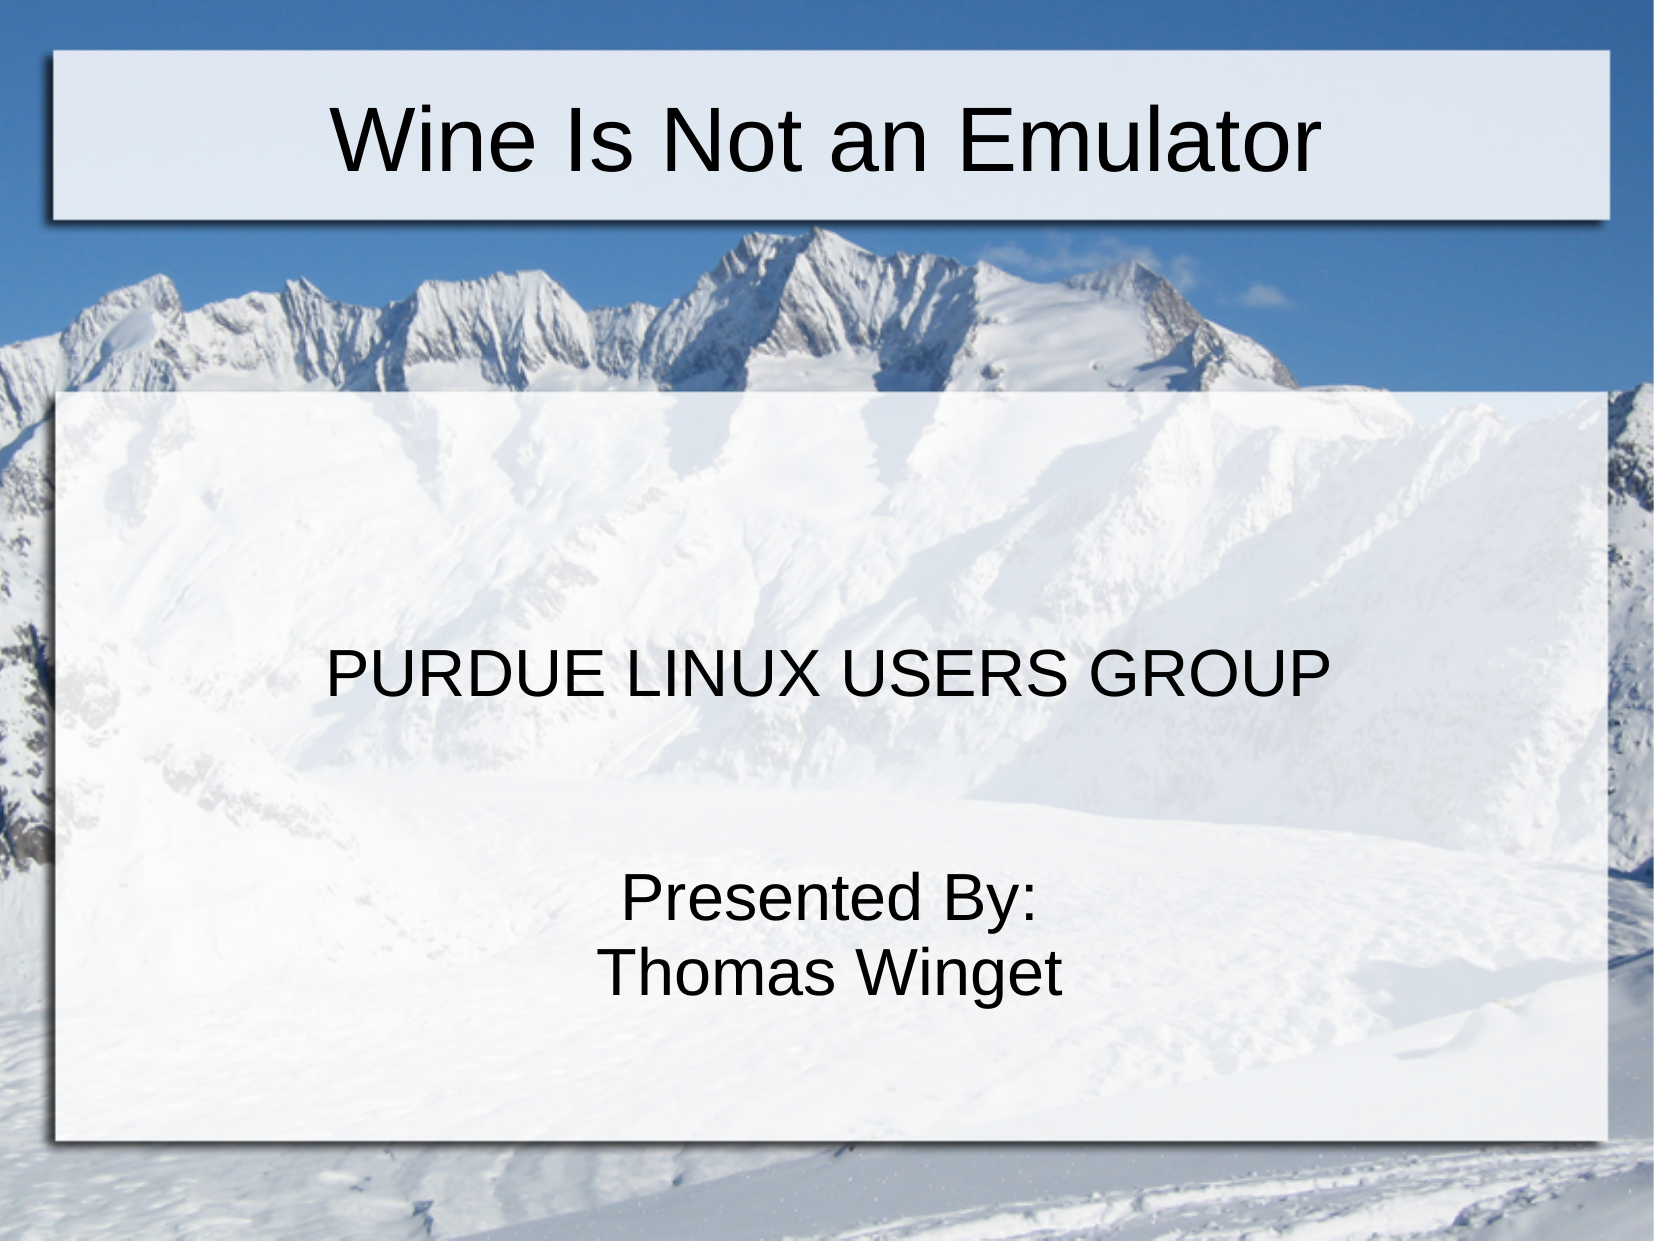

# Wine Is Not an Emulator
PURDUE LINUX USERS GROUP
Presented By:
Thomas Winget